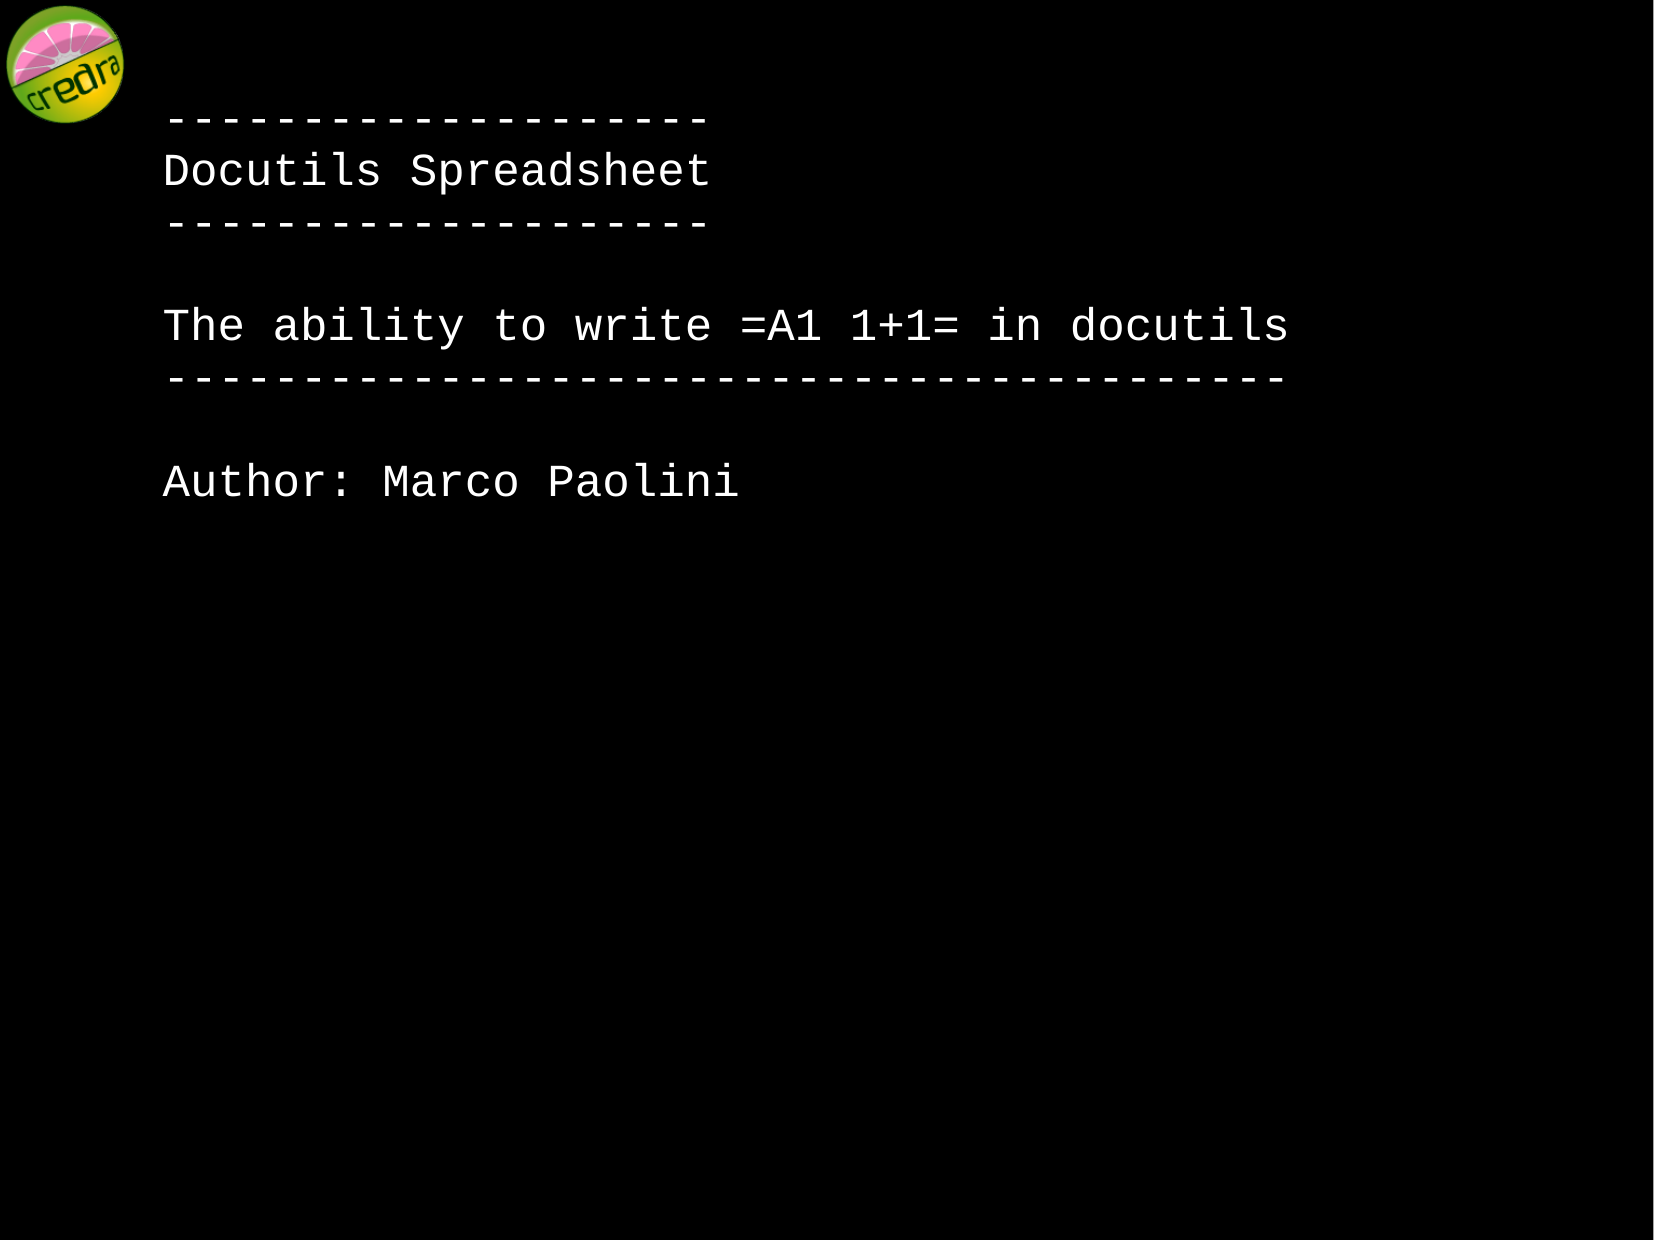

--------------------
Docutils Spreadsheet
--------------------
The ability to write =A1 1+1= in docutils
-----------------------------------------
Author: Marco Paolini